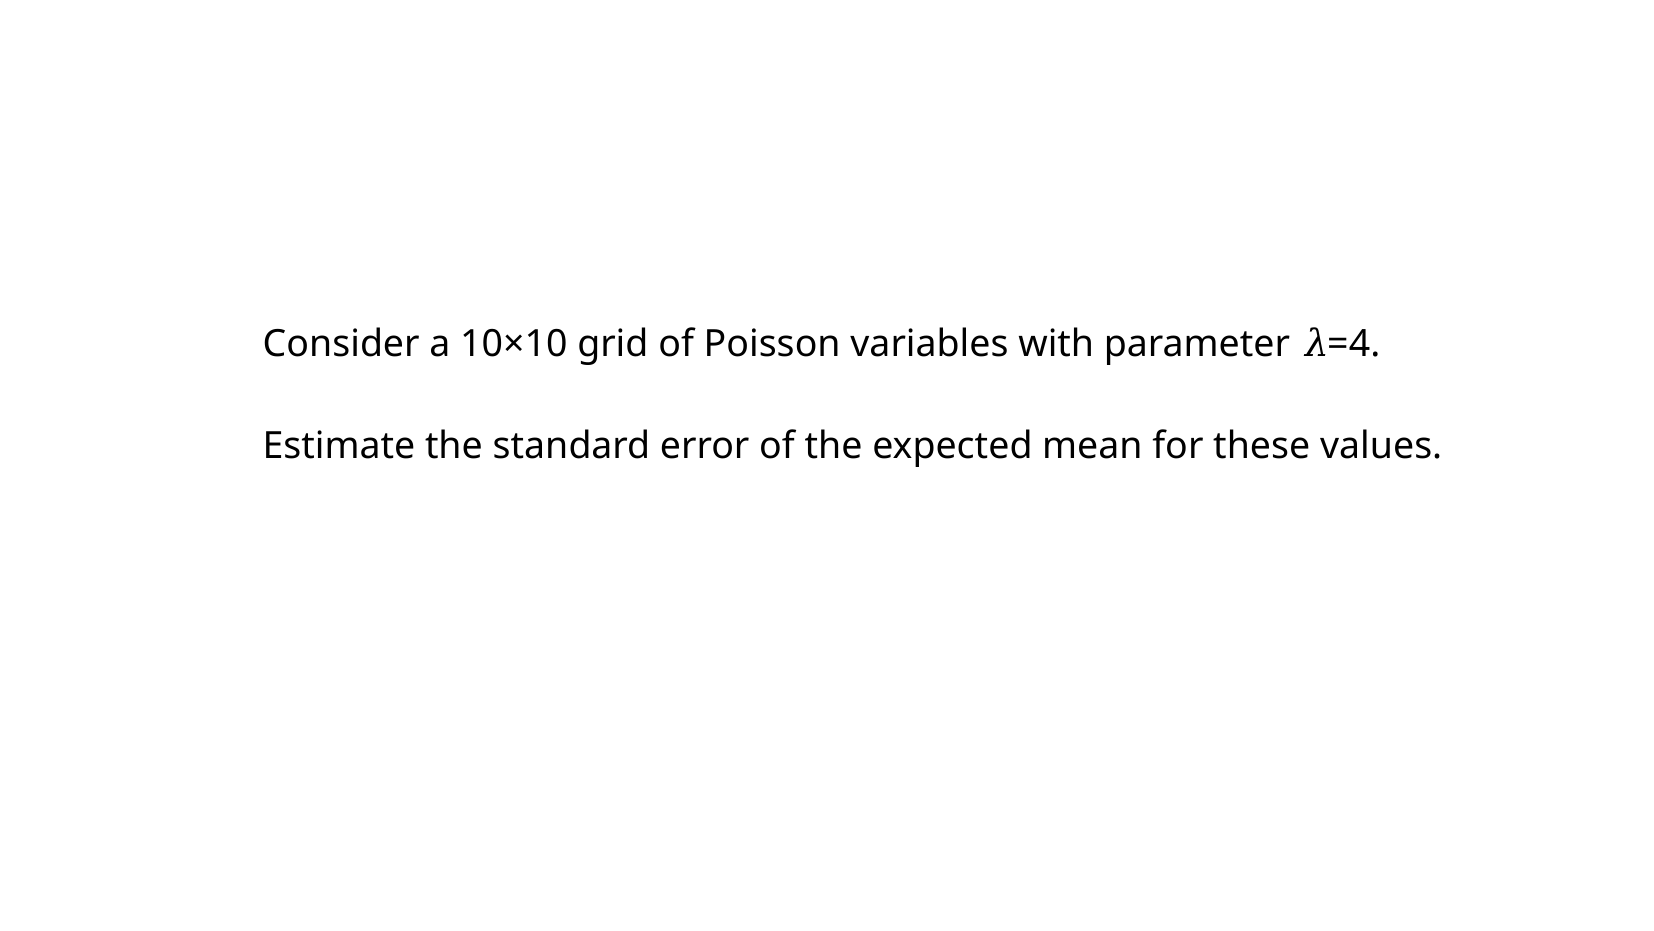

Consider a 10×10 grid of Poisson variables with parameter 𝜆=4.
Estimate the standard error of the expected mean for these values.